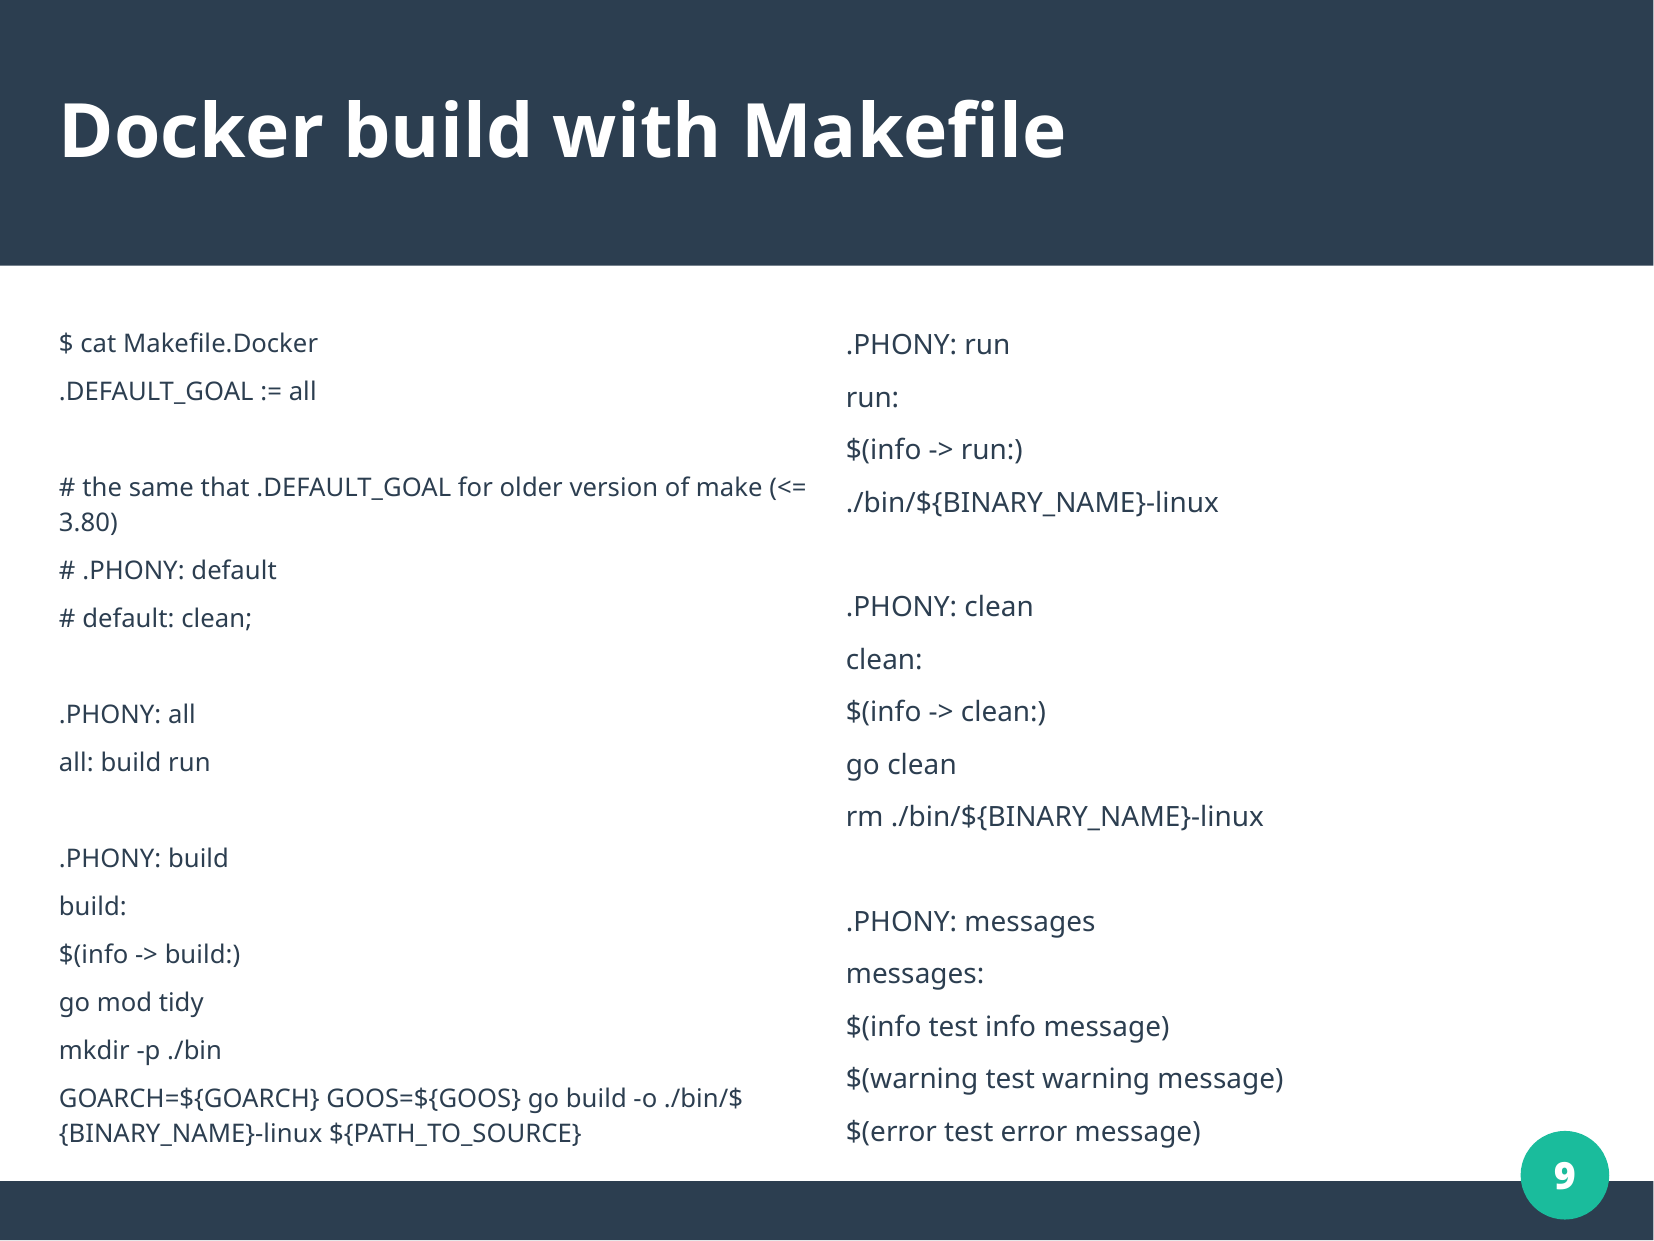

# Docker build with Makefile
$ cat Makefile.Docker
.DEFAULT_GOAL := all
# the same that .DEFAULT_GOAL for older version of make (<= 3.80)
# .PHONY: default
# default: clean;
.PHONY: all
all: build run
.PHONY: build
build:
$(info -> build:)
go mod tidy
mkdir -p ./bin
GOARCH=${GOARCH} GOOS=${GOOS} go build -o ./bin/${BINARY_NAME}-linux ${PATH_TO_SOURCE}
.PHONY: run
run:
$(info -> run:)
./bin/${BINARY_NAME}-linux
.PHONY: clean
clean:
$(info -> clean:)
go clean
rm ./bin/${BINARY_NAME}-linux
.PHONY: messages
messages:
$(info test info message)
$(warning test warning message)
$(error test error message)
9